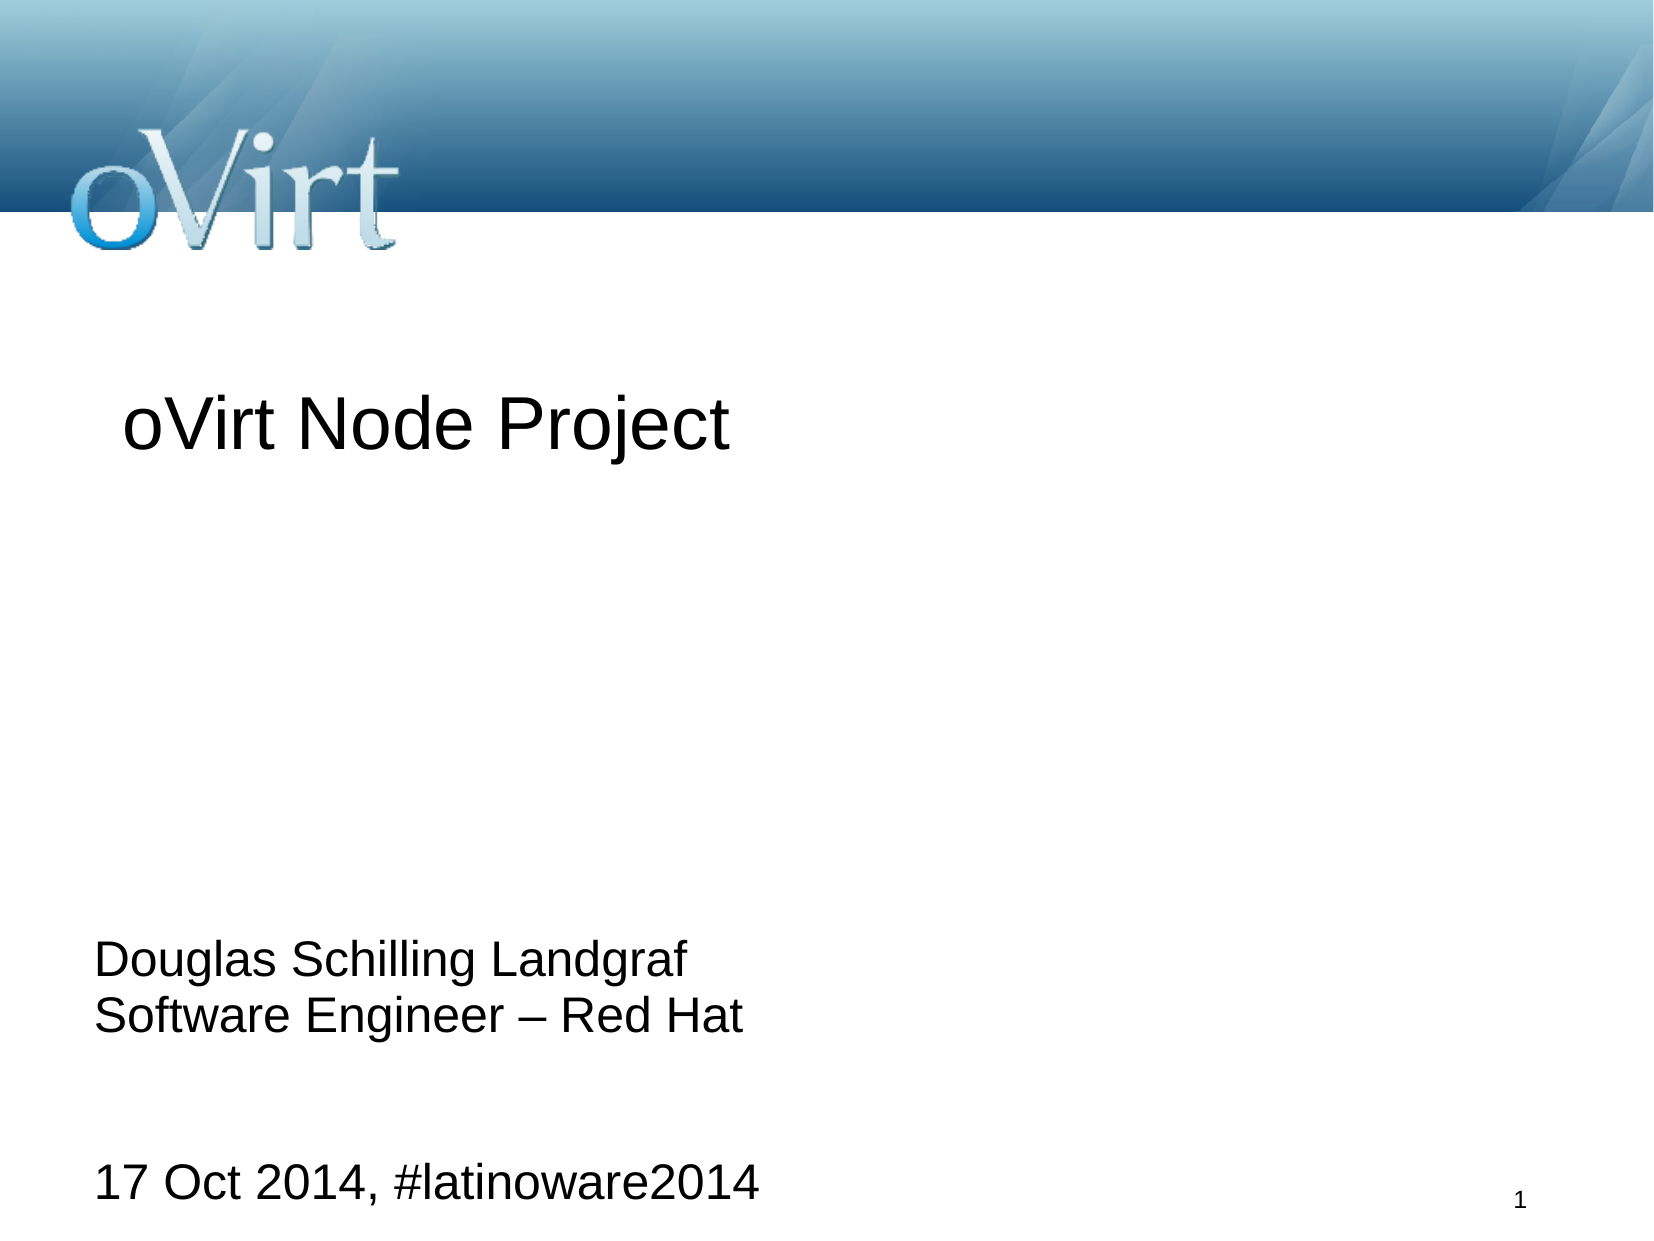

oVirt Node Project
Douglas Schilling Landgraf
Software Engineer – Red Hat
17 Oct 2014, #latinoware2014